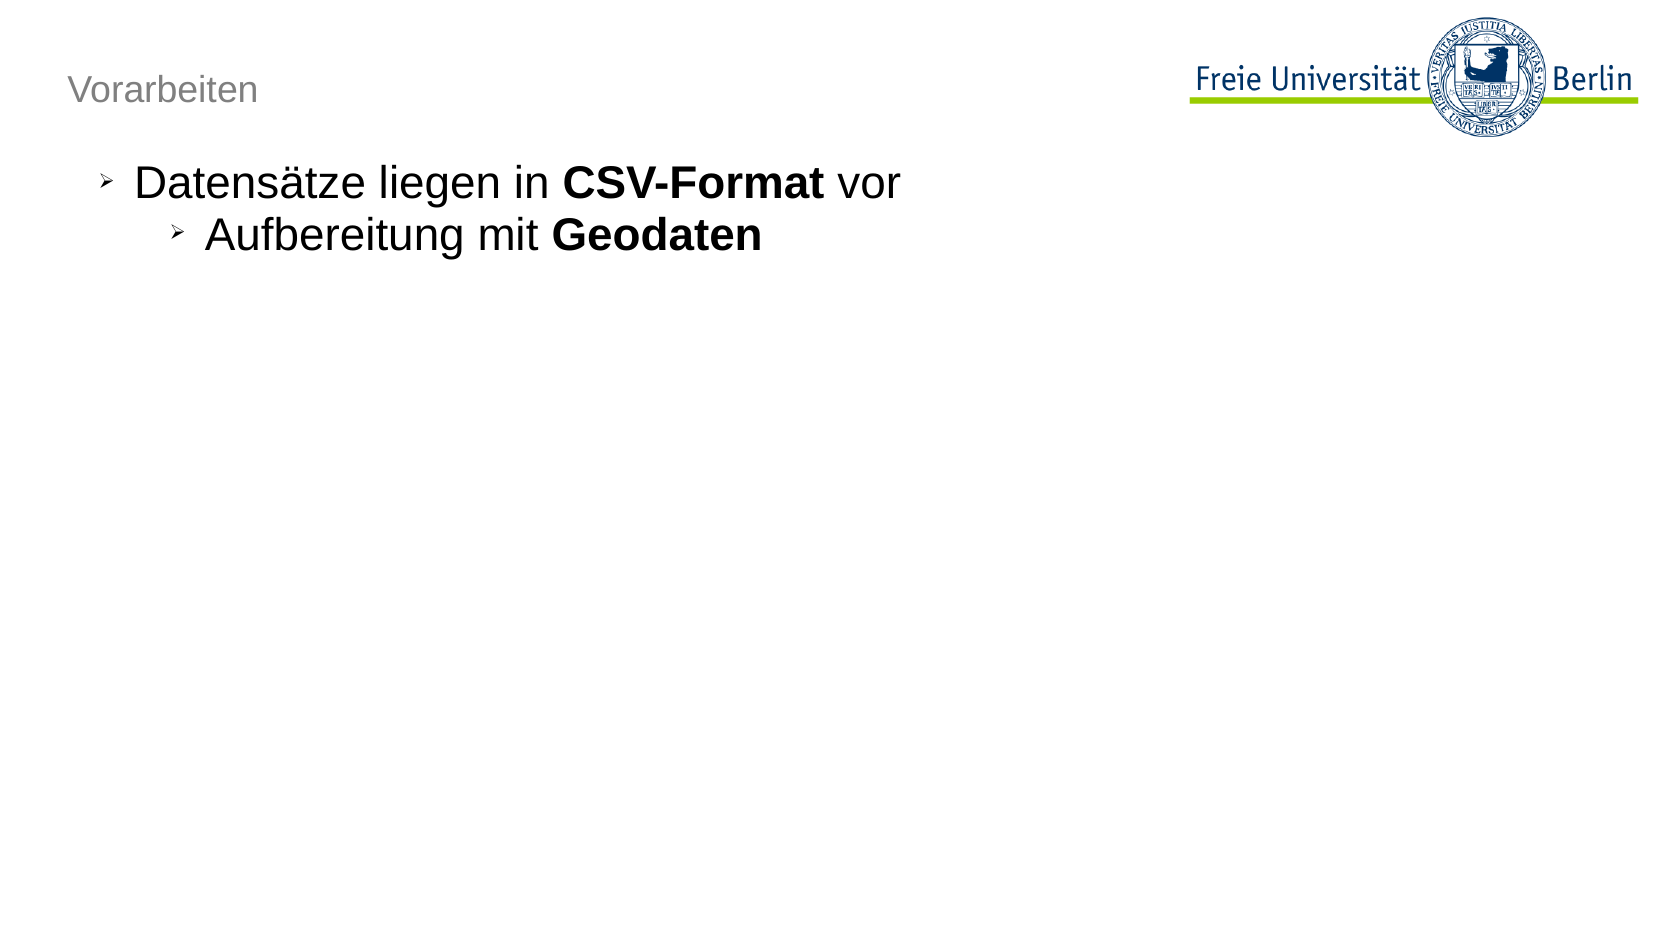

Vorarbeiten
Datensätze liegen in CSV-Format vor
Aufbereitung mit Geodaten